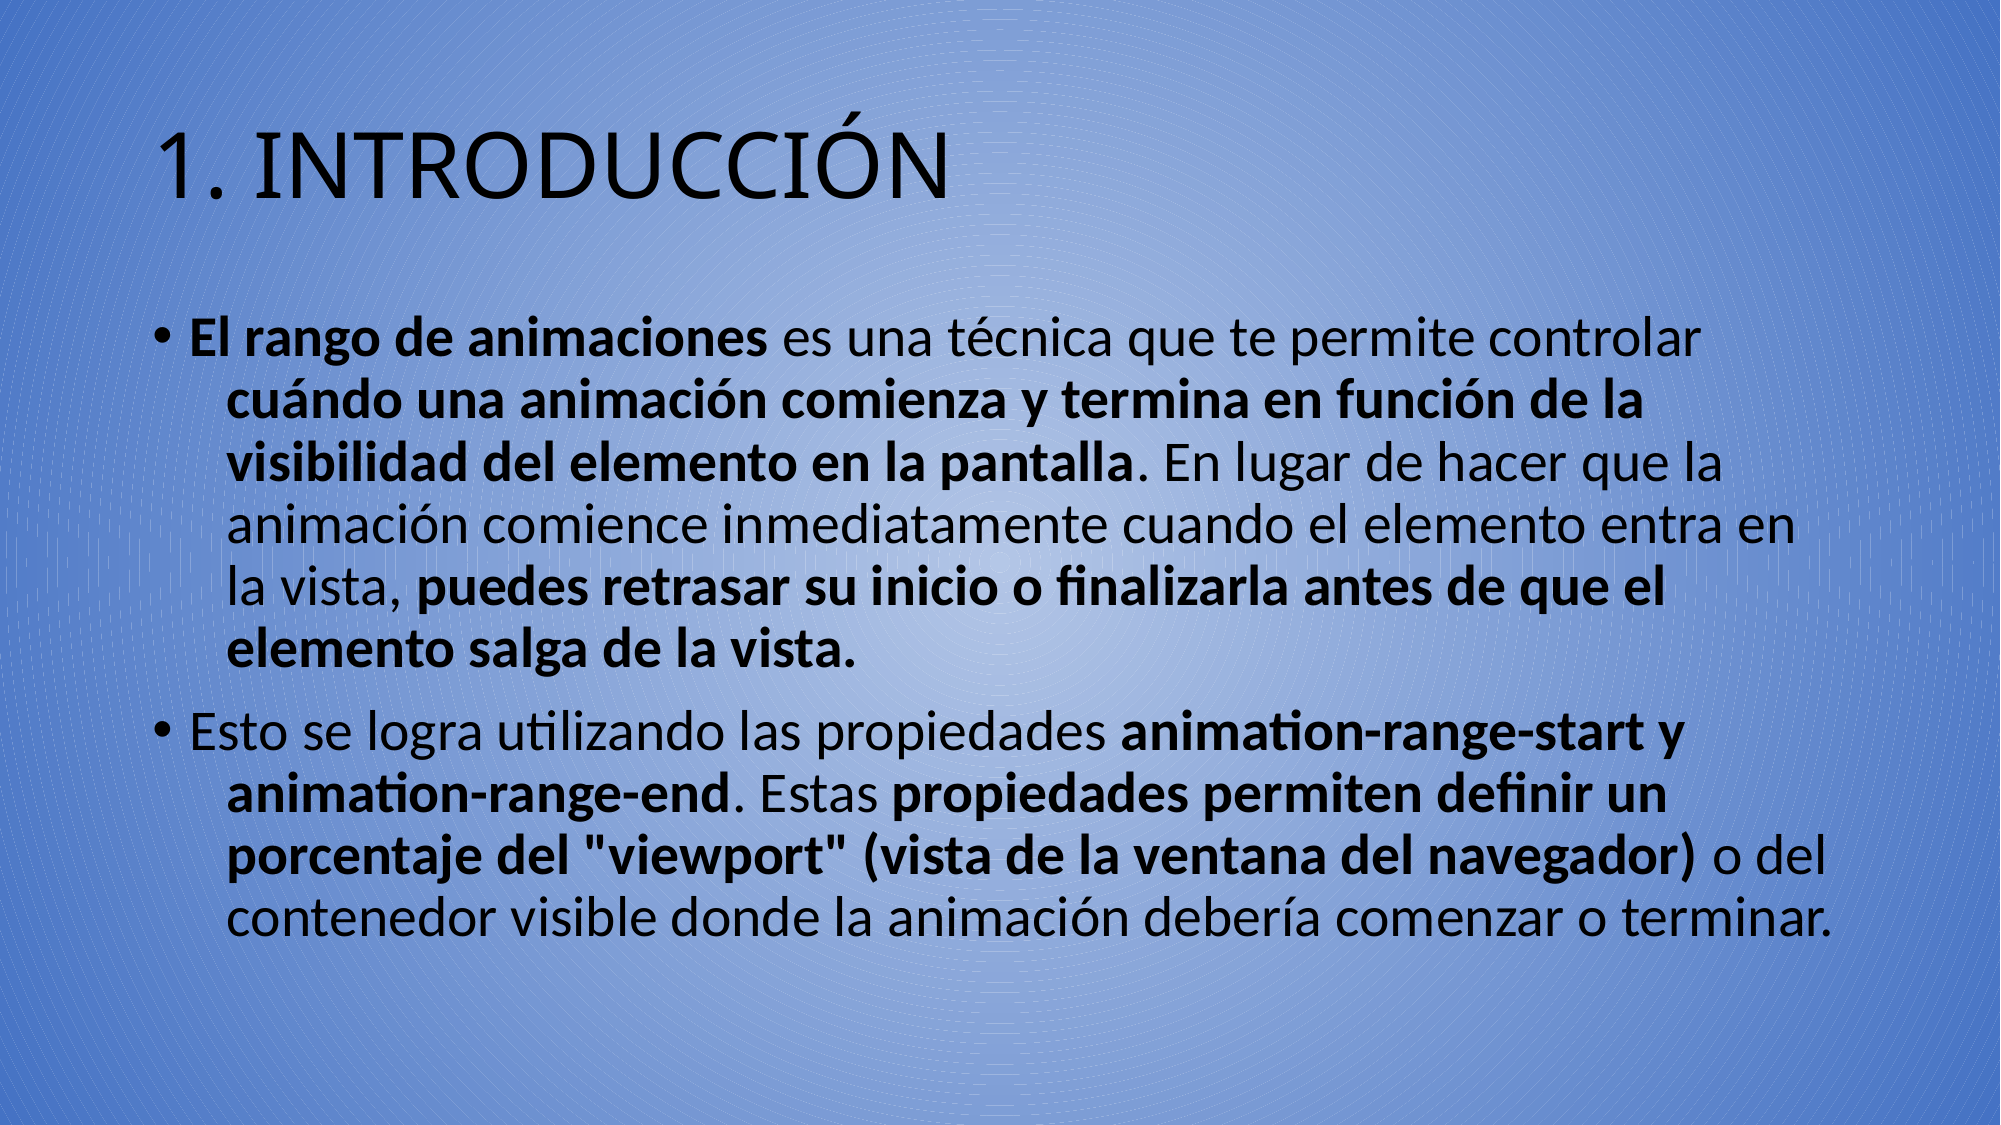

# 1. INTRODUCCIÓN
El rango de animaciones es una técnica que te permite controlar cuándo una animación comienza y termina en función de la visibilidad del elemento en la pantalla. En lugar de hacer que la animación comience inmediatamente cuando el elemento entra en la vista, puedes retrasar su inicio o finalizarla antes de que el elemento salga de la vista.
Esto se logra utilizando las propiedades animation-range-start y animation-range-end. Estas propiedades permiten definir un porcentaje del "viewport" (vista de la ventana del navegador) o del contenedor visible donde la animación debería comenzar o terminar.